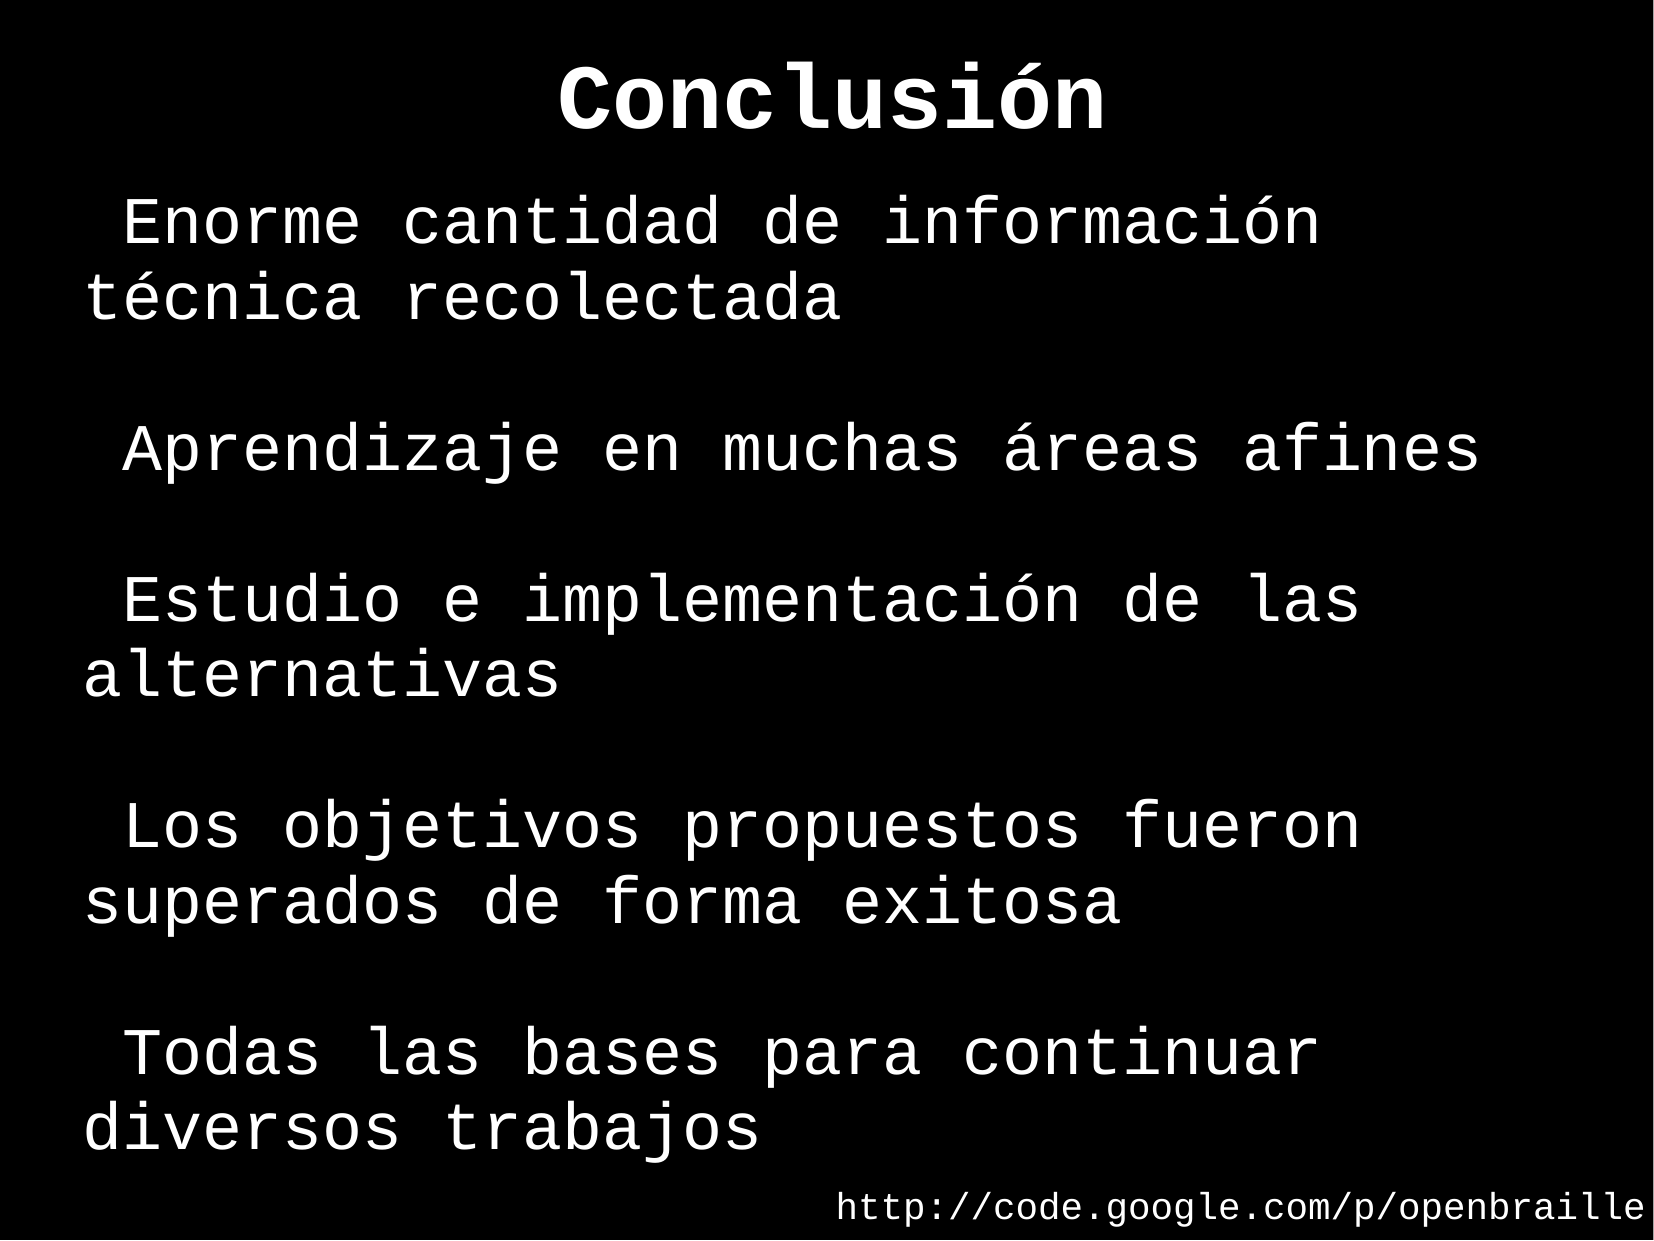

# Conclusión
 Enorme cantidad de información técnica recolectada
 Aprendizaje en muchas áreas afines
 Estudio e implementación de las alternativas
 Los objetivos propuestos fueron superados de forma exitosa
 Todas las bases para continuar diversos trabajos
http://code.google.com/p/openbraille